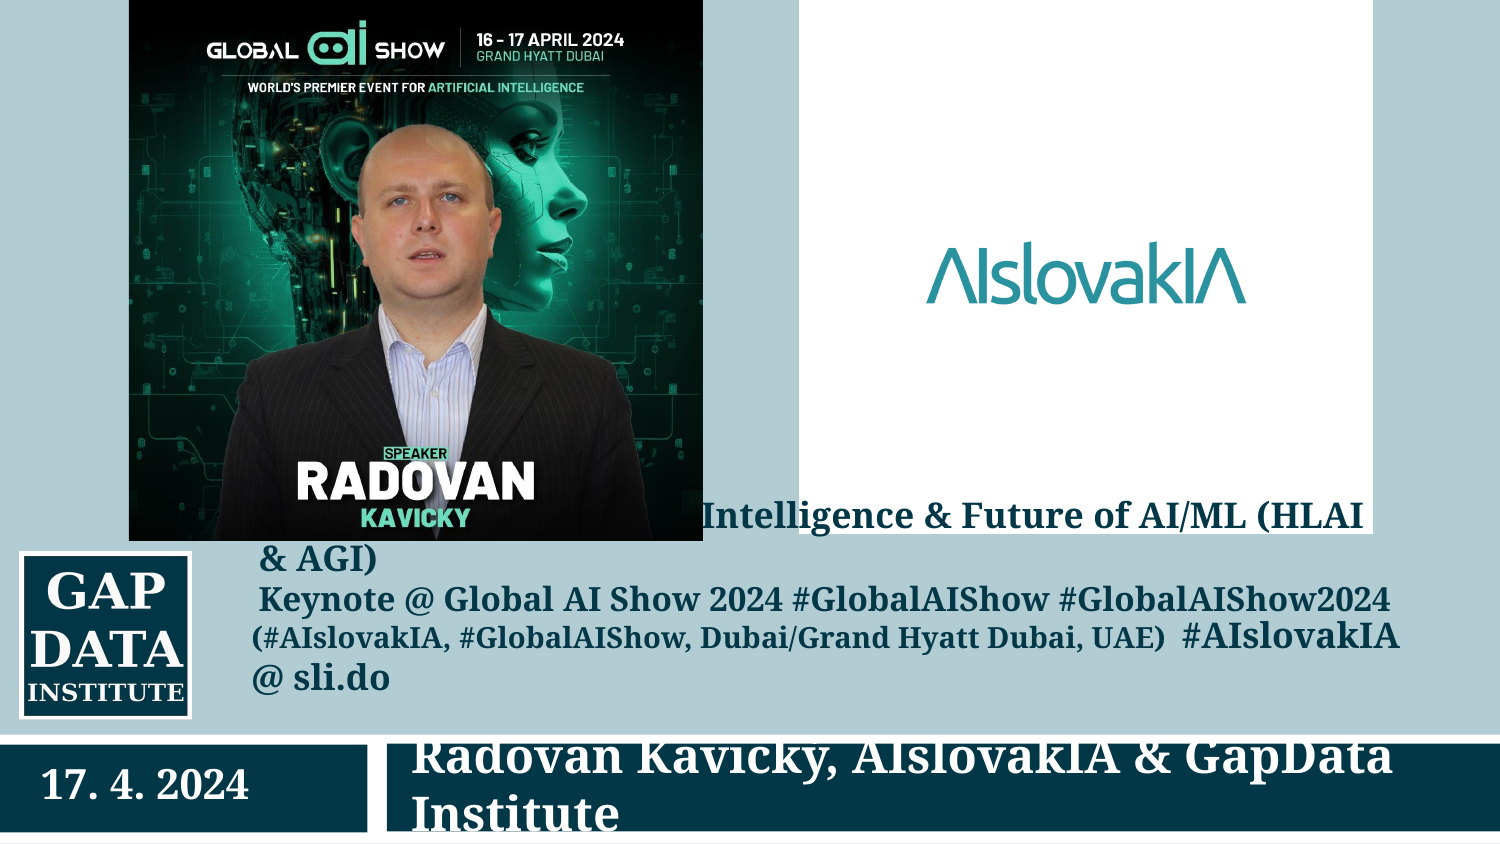

Government X Artificial Intelligence & Future of AI/ML (HLAI & AGI)
Keynote @ Global AI Show 2024 #GlobalAIShow #GlobalAIShow2024
(#AIslovakIA, #GlobalAIShow, Dubai/Grand Hyatt Dubai, UAE) #AIslovakIA @ sli.do
17. 4. 2024
Radovan Kavický, AIslovakIA & GapData Institute